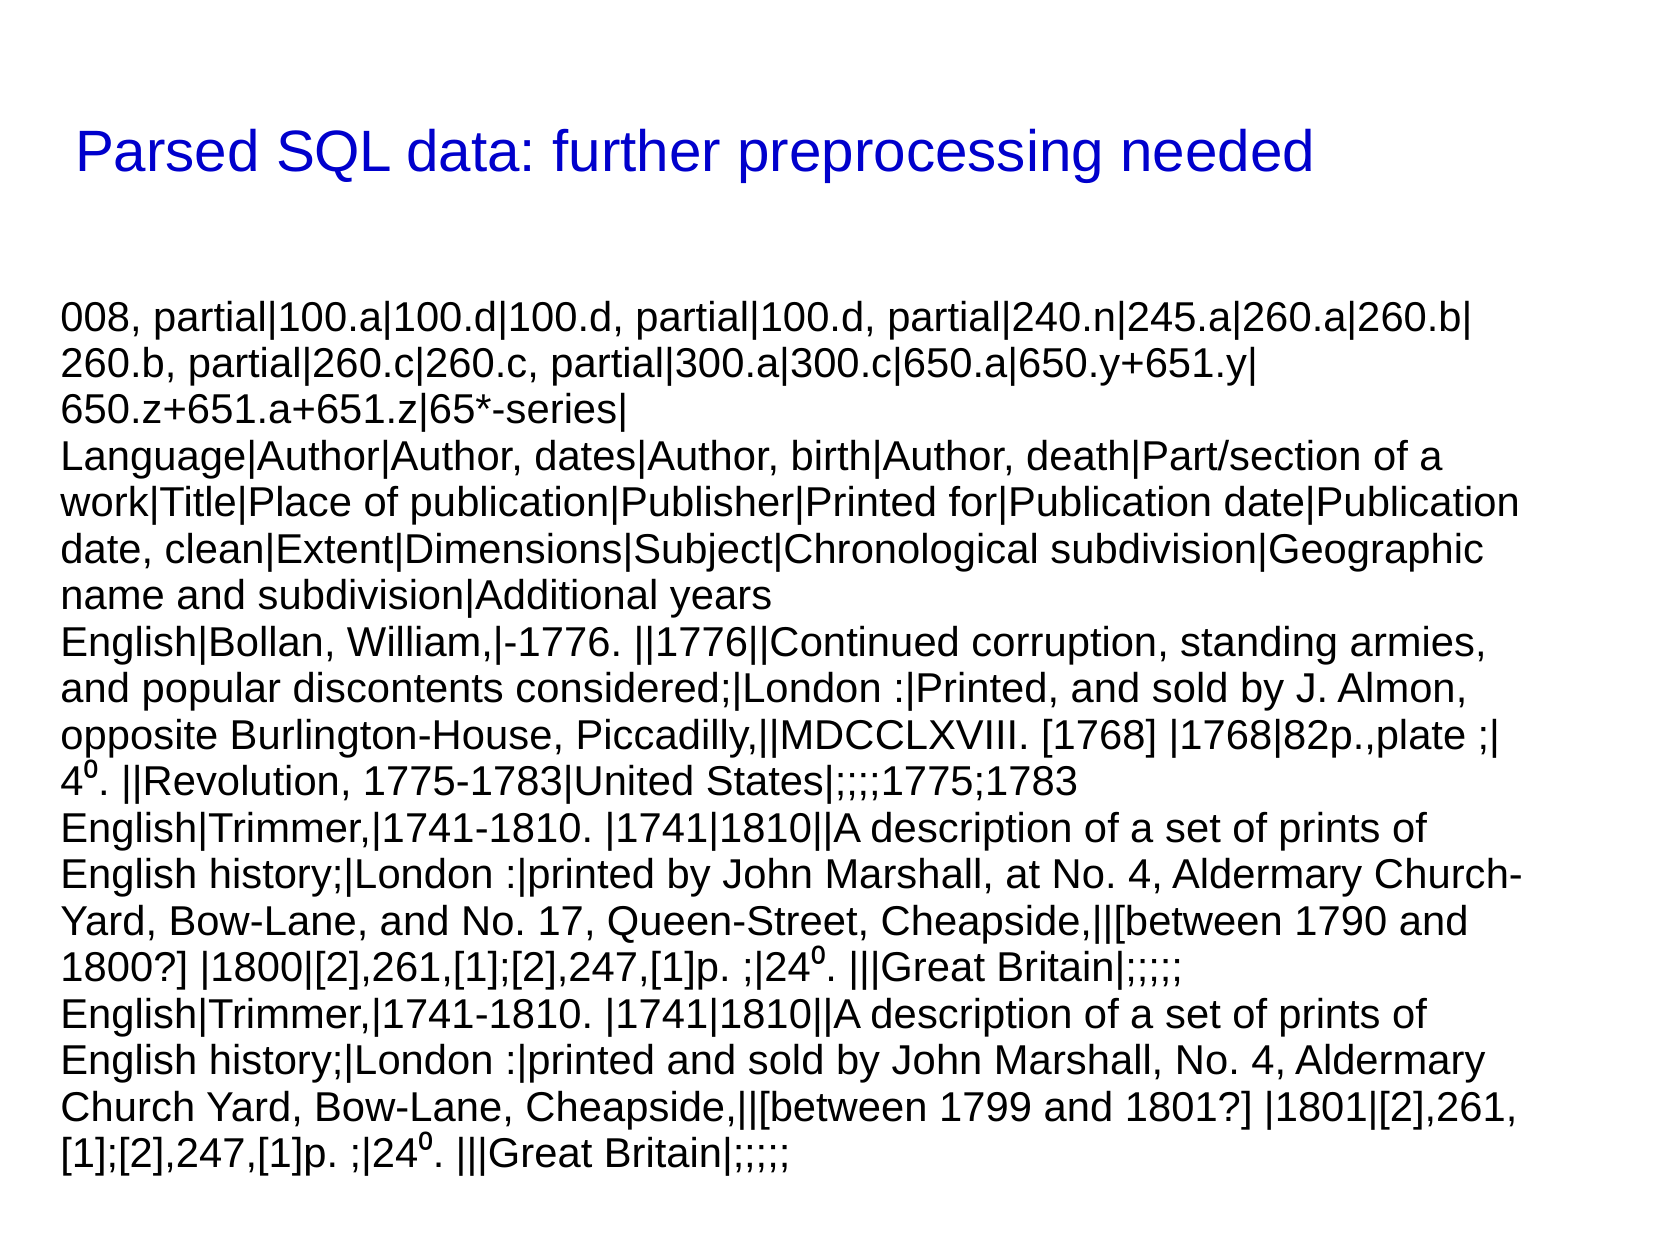

# Parsed SQL data: further preprocessing needed
008, partial|100.a|100.d|100.d, partial|100.d, partial|240.n|245.a|260.a|260.b|260.b, partial|260.c|260.c, partial|300.a|300.c|650.a|650.y+651.y|650.z+651.a+651.z|65*-series|
Language|Author|Author, dates|Author, birth|Author, death|Part/section of a work|Title|Place of publication|Publisher|Printed for|Publication date|Publication date, clean|Extent|Dimensions|Subject|Chronological subdivision|Geographic name and subdivision|Additional years
English|Bollan, William,|-1776. ||1776||Continued corruption, standing armies, and popular discontents considered;|London :|Printed, and sold by J. Almon, opposite Burlington-House, Piccadilly,||MDCCLXVIII. [1768] |1768|82p.,plate ;|4⁰. ||Revolution, 1775-1783|United States|;;;;1775;1783
English|Trimmer,|1741-1810. |1741|1810||A description of a set of prints of English history;|London :|printed by John Marshall, at No. 4, Aldermary Church-Yard, Bow-Lane, and No. 17, Queen-Street, Cheapside,||[between 1790 and 1800?] |1800|[2],261,[1];[2],247,[1]p. ;|24⁰. |||Great Britain|;;;;;
English|Trimmer,|1741-1810. |1741|1810||A description of a set of prints of English history;|London :|printed and sold by John Marshall, No. 4, Aldermary Church Yard, Bow-Lane, Cheapside,||[between 1799 and 1801?] |1801|[2],261,[1];[2],247,[1]p. ;|24⁰. |||Great Britain|;;;;;